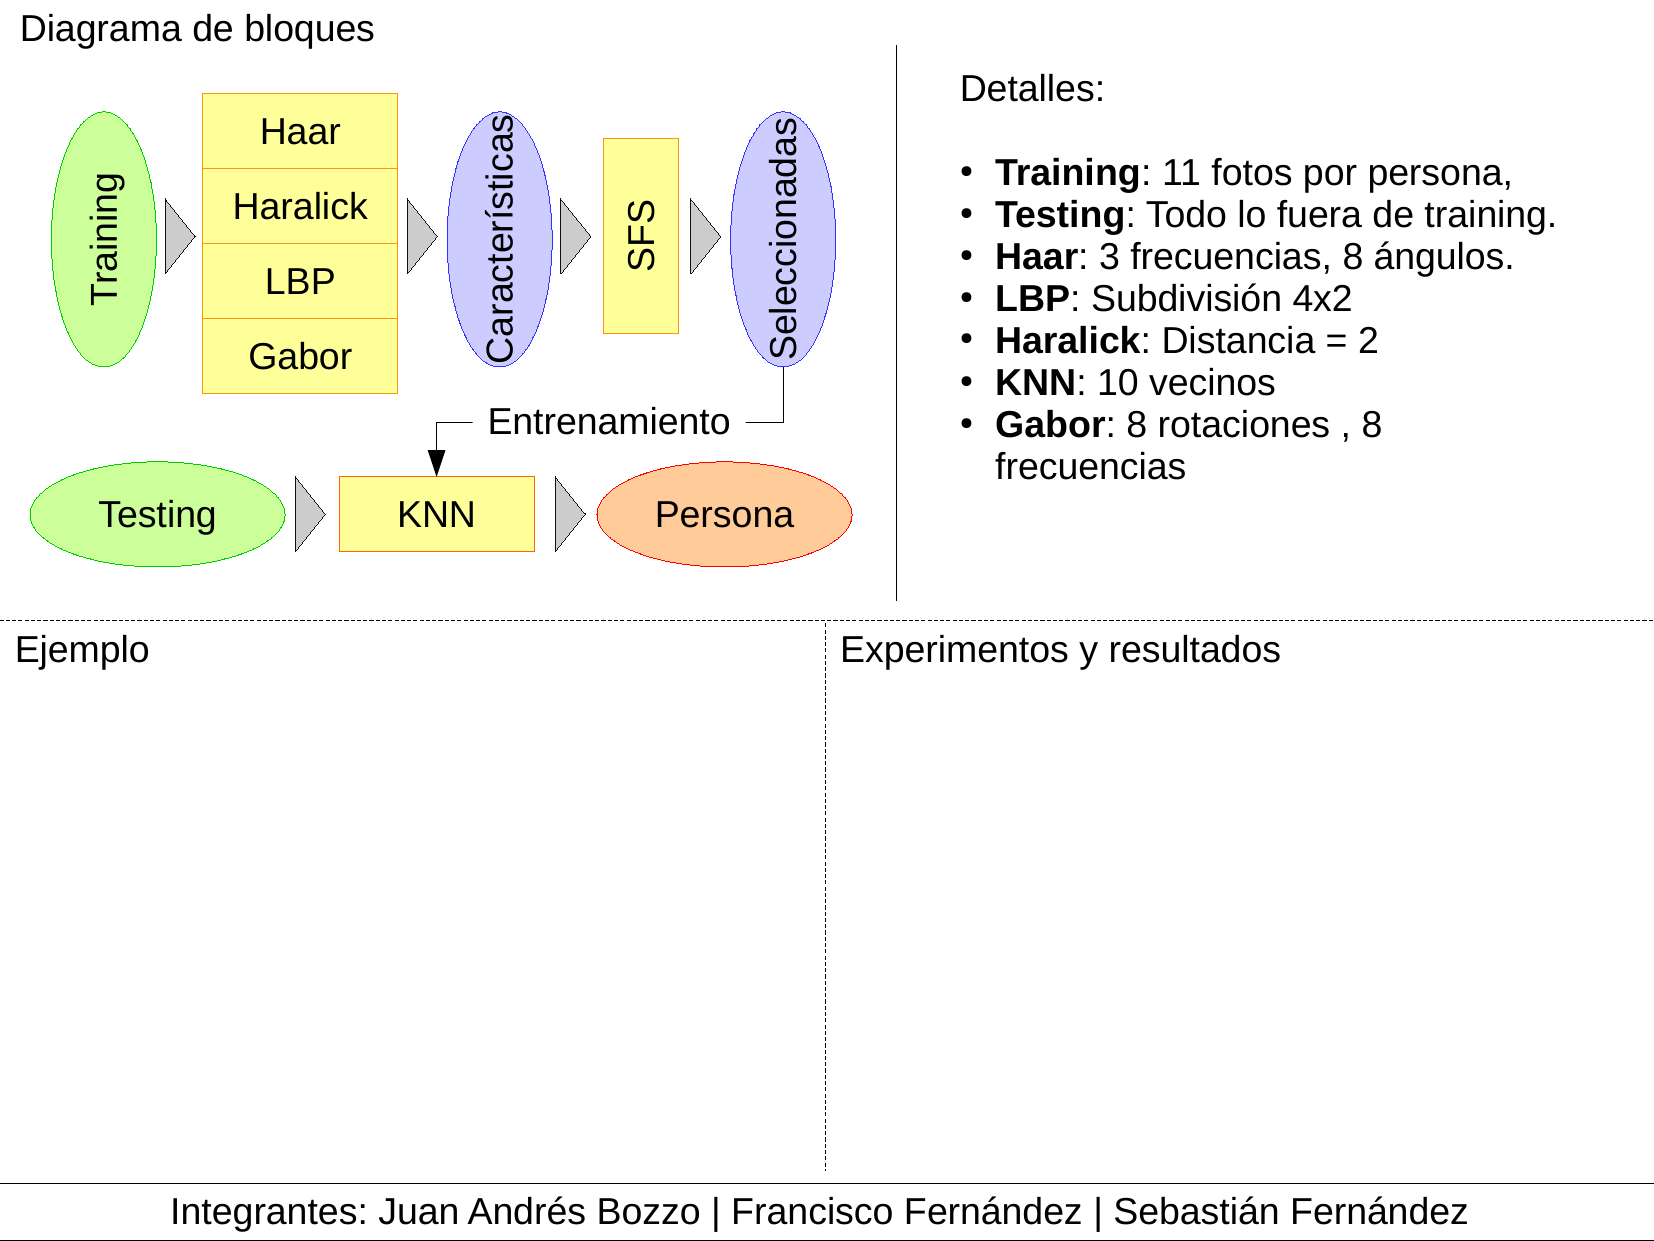

Diagrama de bloques
Detalles:
Training: 11 fotos por persona,
Testing: Todo lo fuera de training.
Haar: 3 frecuencias, 8 ángulos.
LBP: Subdivisión 4x2
Haralick: Distancia = 2
KNN: 10 vecinos
Gabor: 8 rotaciones , 8 frecuencias
Haar
Haralick
Training
Características
Seleccionadas
SFS
LBP
Gabor
Entrenamiento
Testing
Persona
KNN
Ejemplo
Experimentos y resultados
Integrantes: Juan Andrés Bozzo | Francisco Fernández | Sebastián Fernández